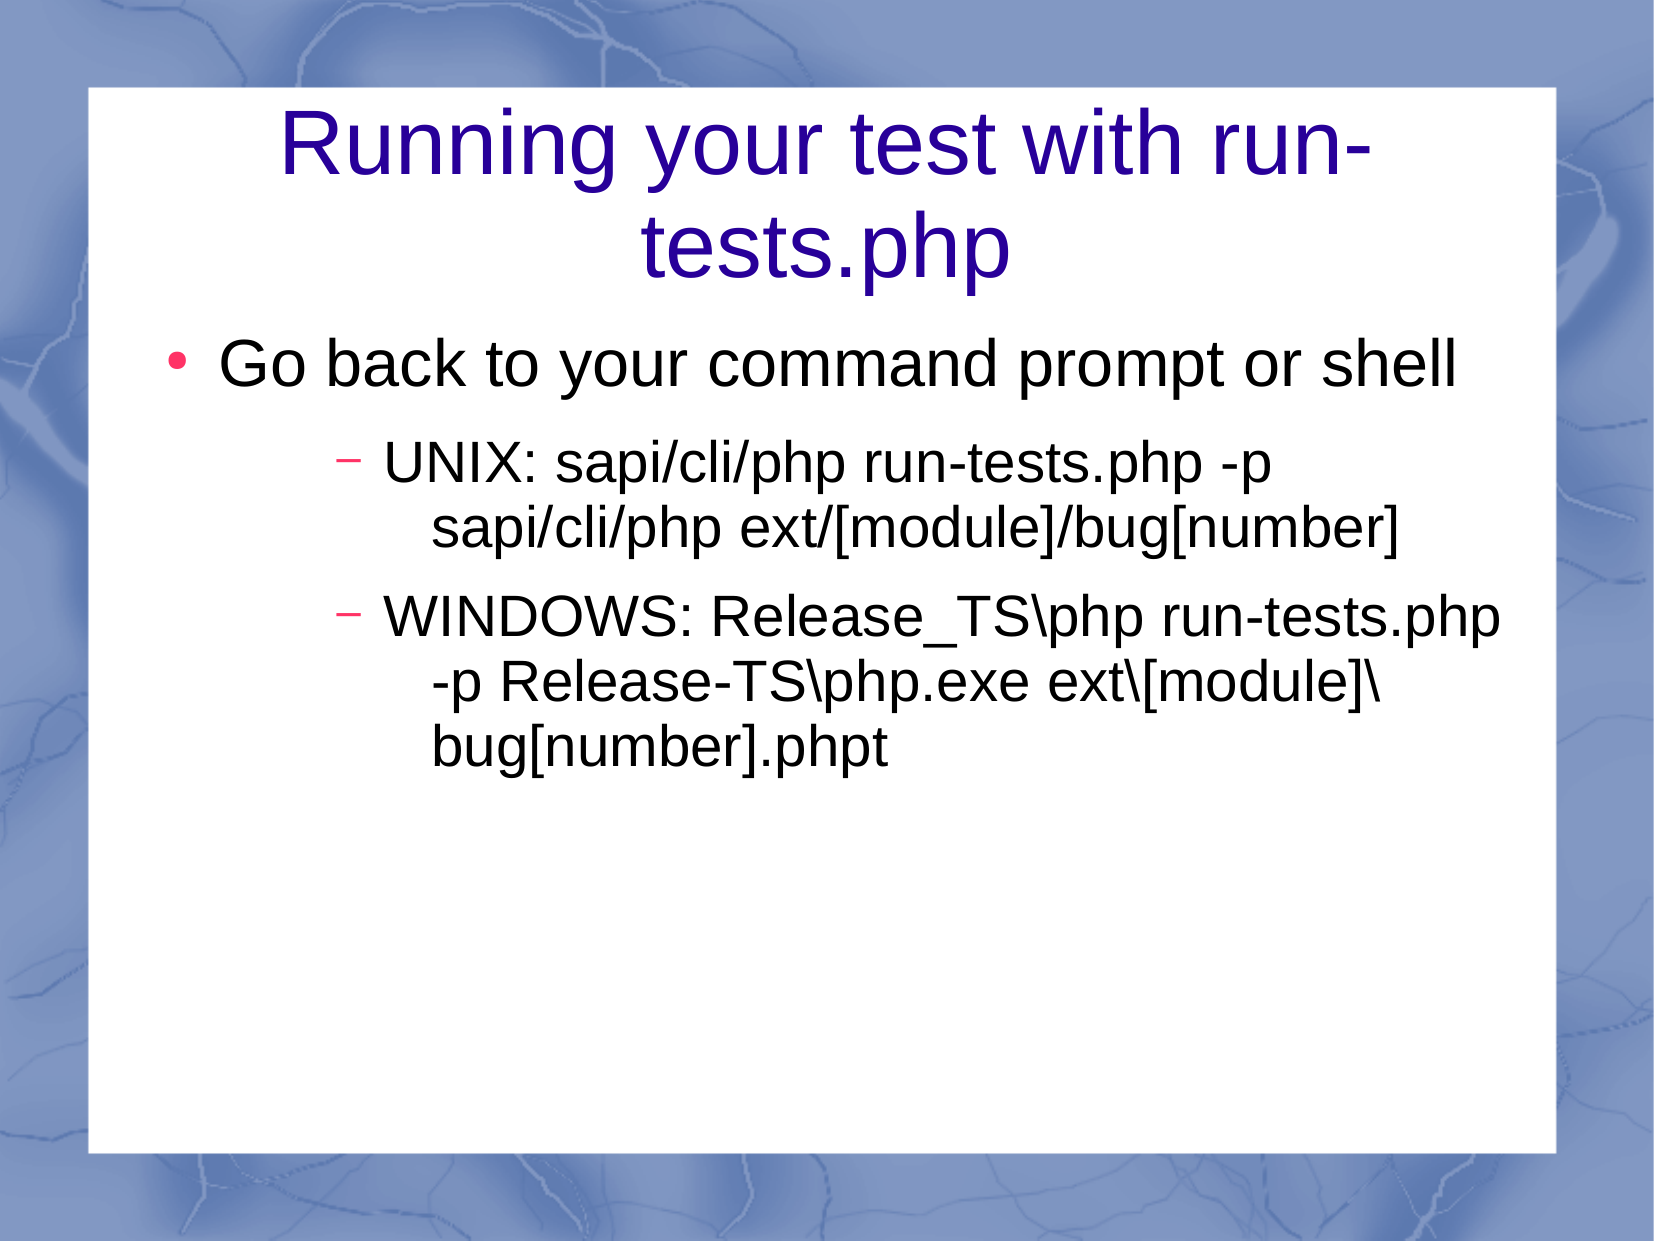

# Running your test with run-tests.php
Go back to your command prompt or shell
UNIX: sapi/cli/php run-tests.php -p sapi/cli/php ext/[module]/bug[number]
WINDOWS: Release_TS\php run-tests.php -p Release-TS\php.exe ext\[module]\bug[number].phpt